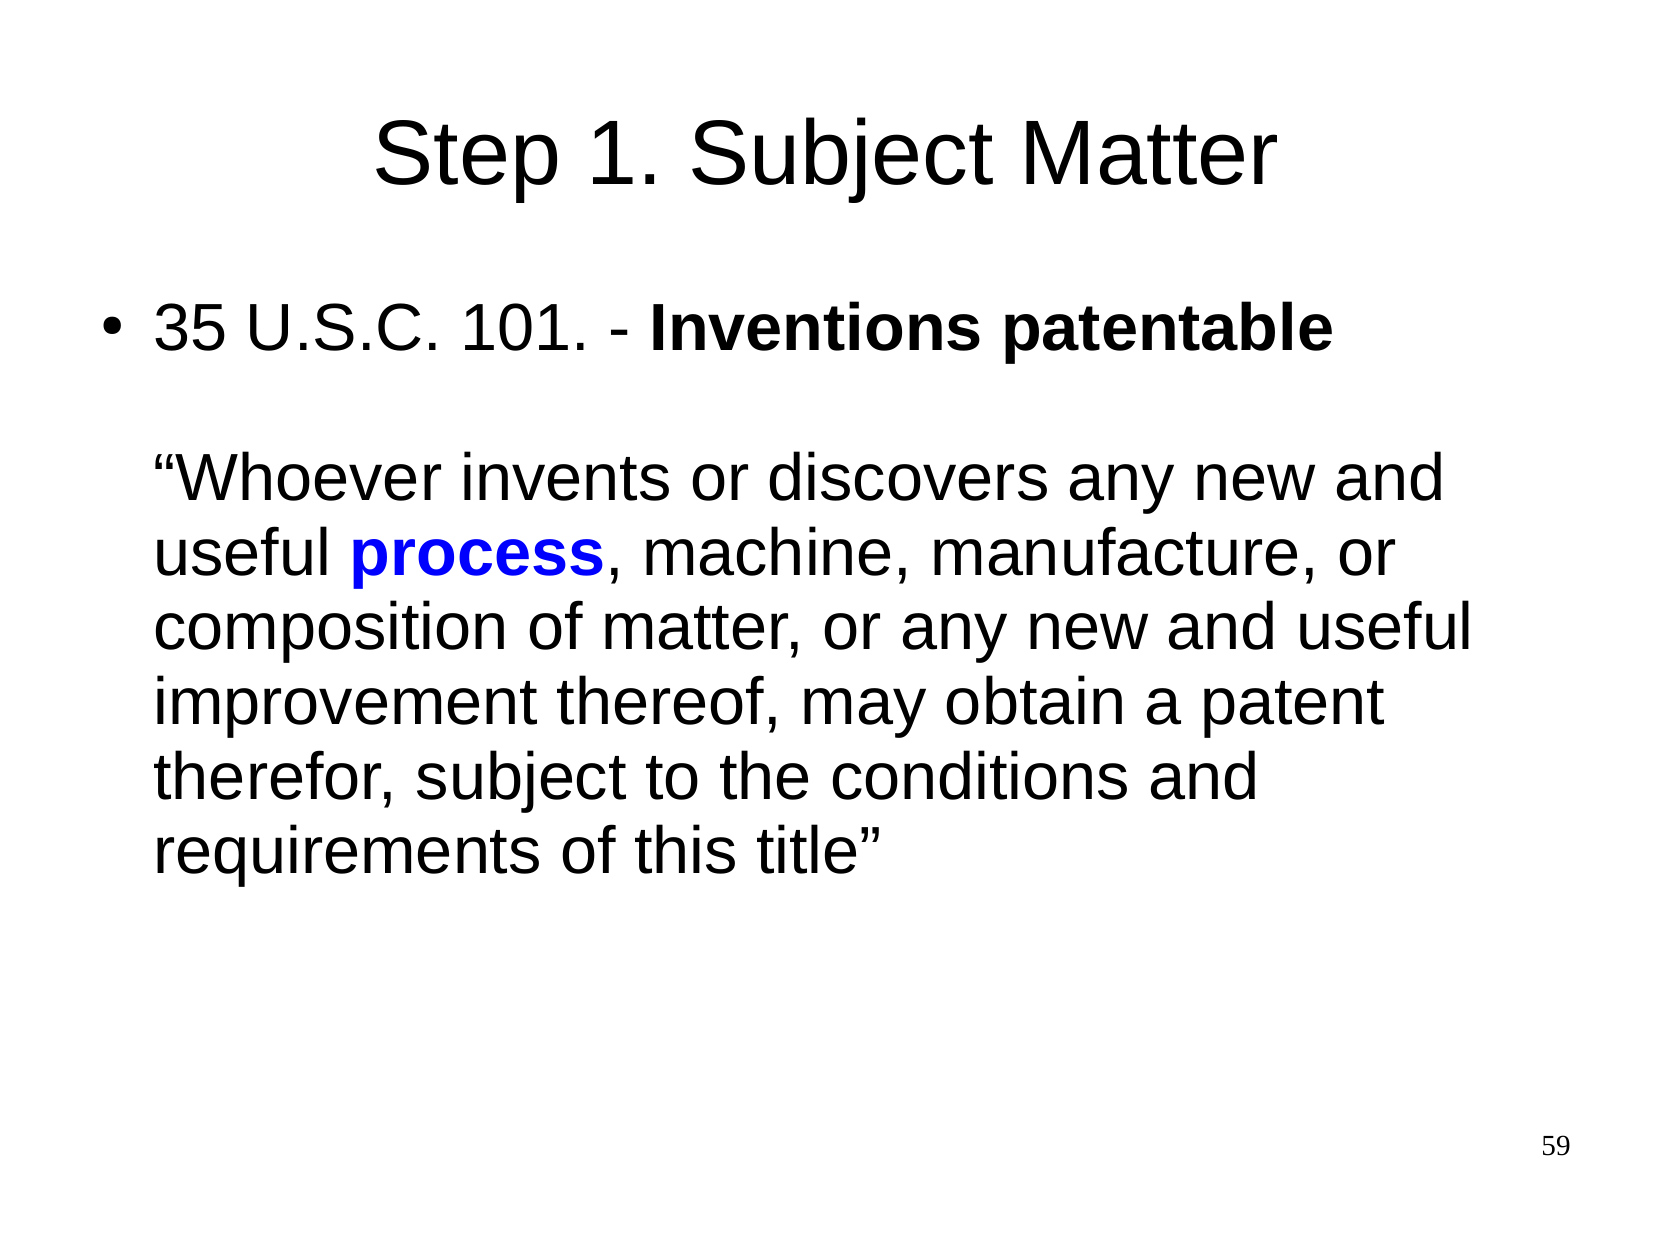

# Step 1. Subject Matter
35 U.S.C. 101. - Inventions patentable
“Whoever invents or discovers any new and useful process, machine, manufacture, or composition of matter, or any new and useful improvement thereof, may obtain a patent therefor, subject to the conditions and requirements of this title”
59